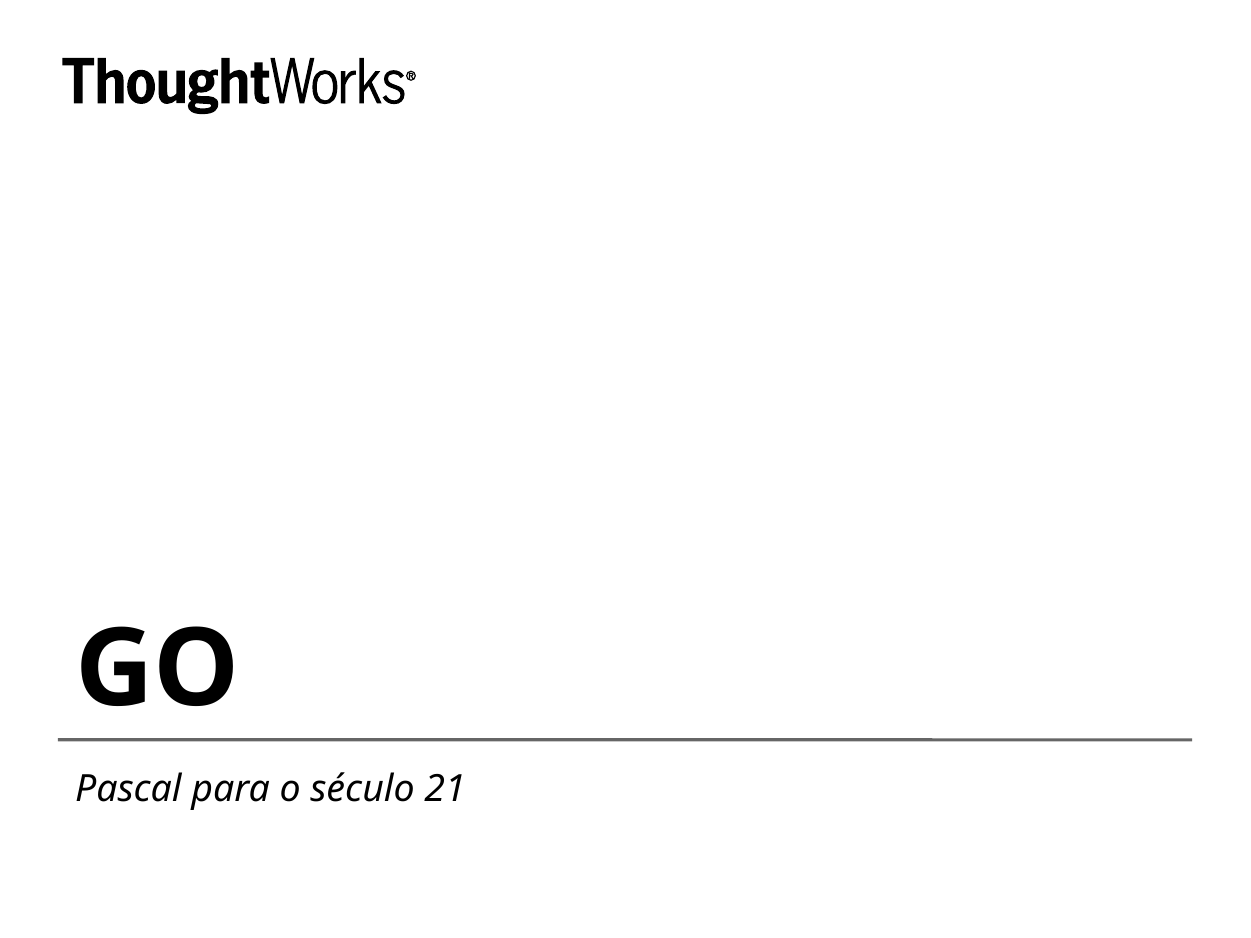

# GO
Pascal para o século 21